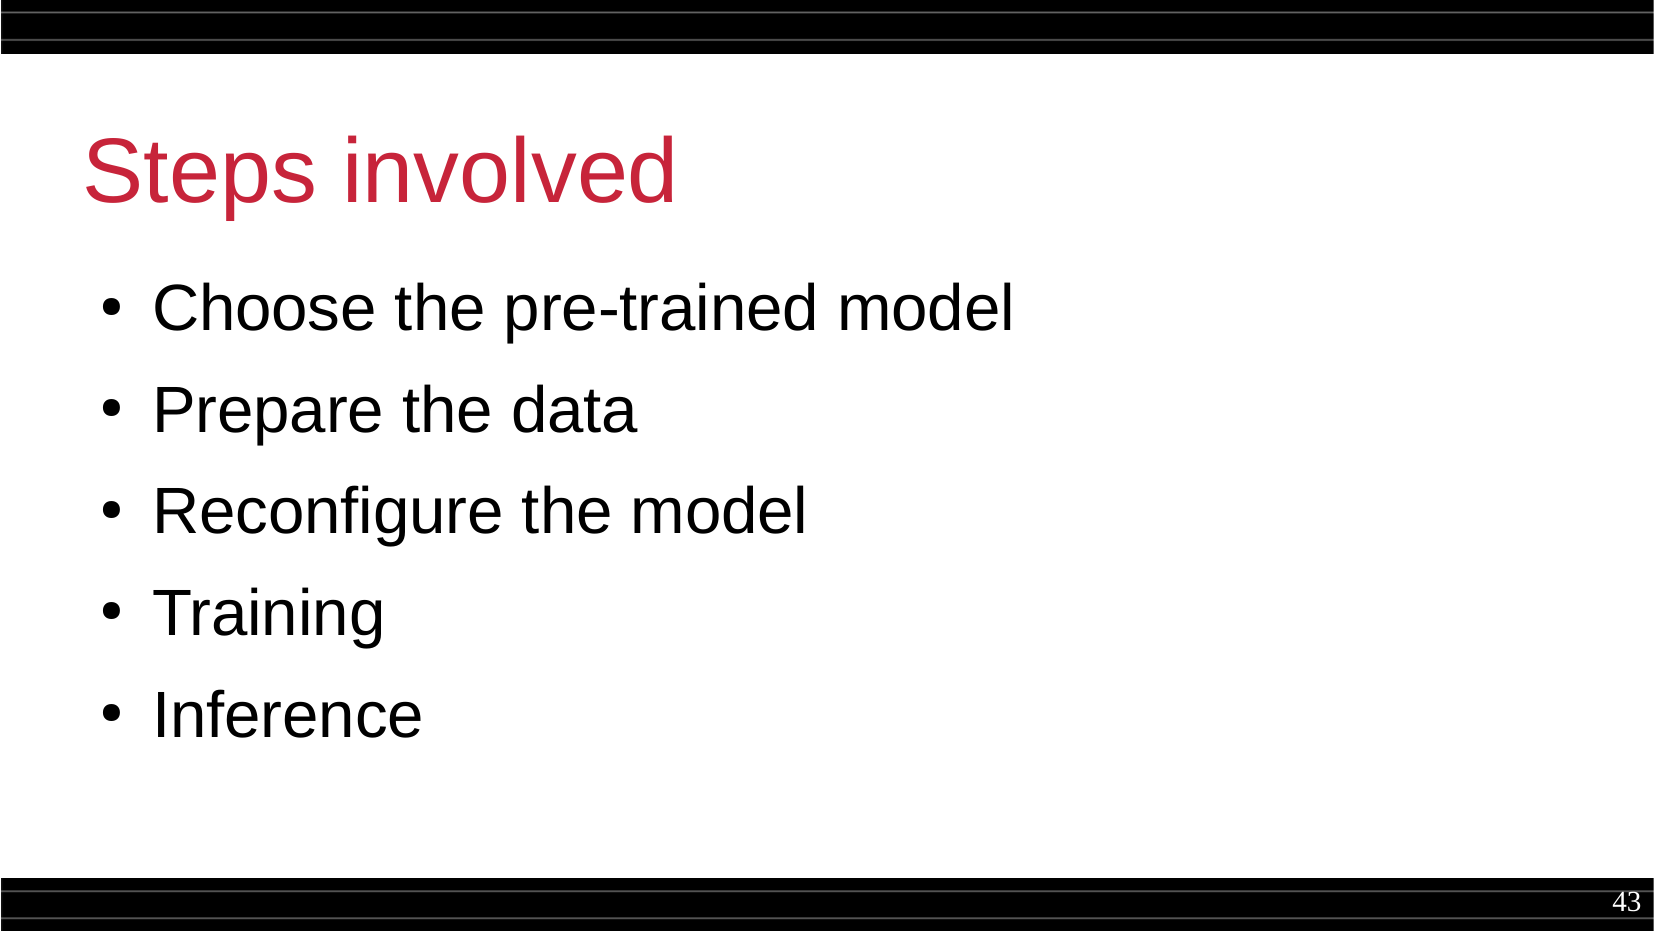

# Steps involved
Choose the pre-trained model
Prepare the data
Reconfigure the model
Training
Inference